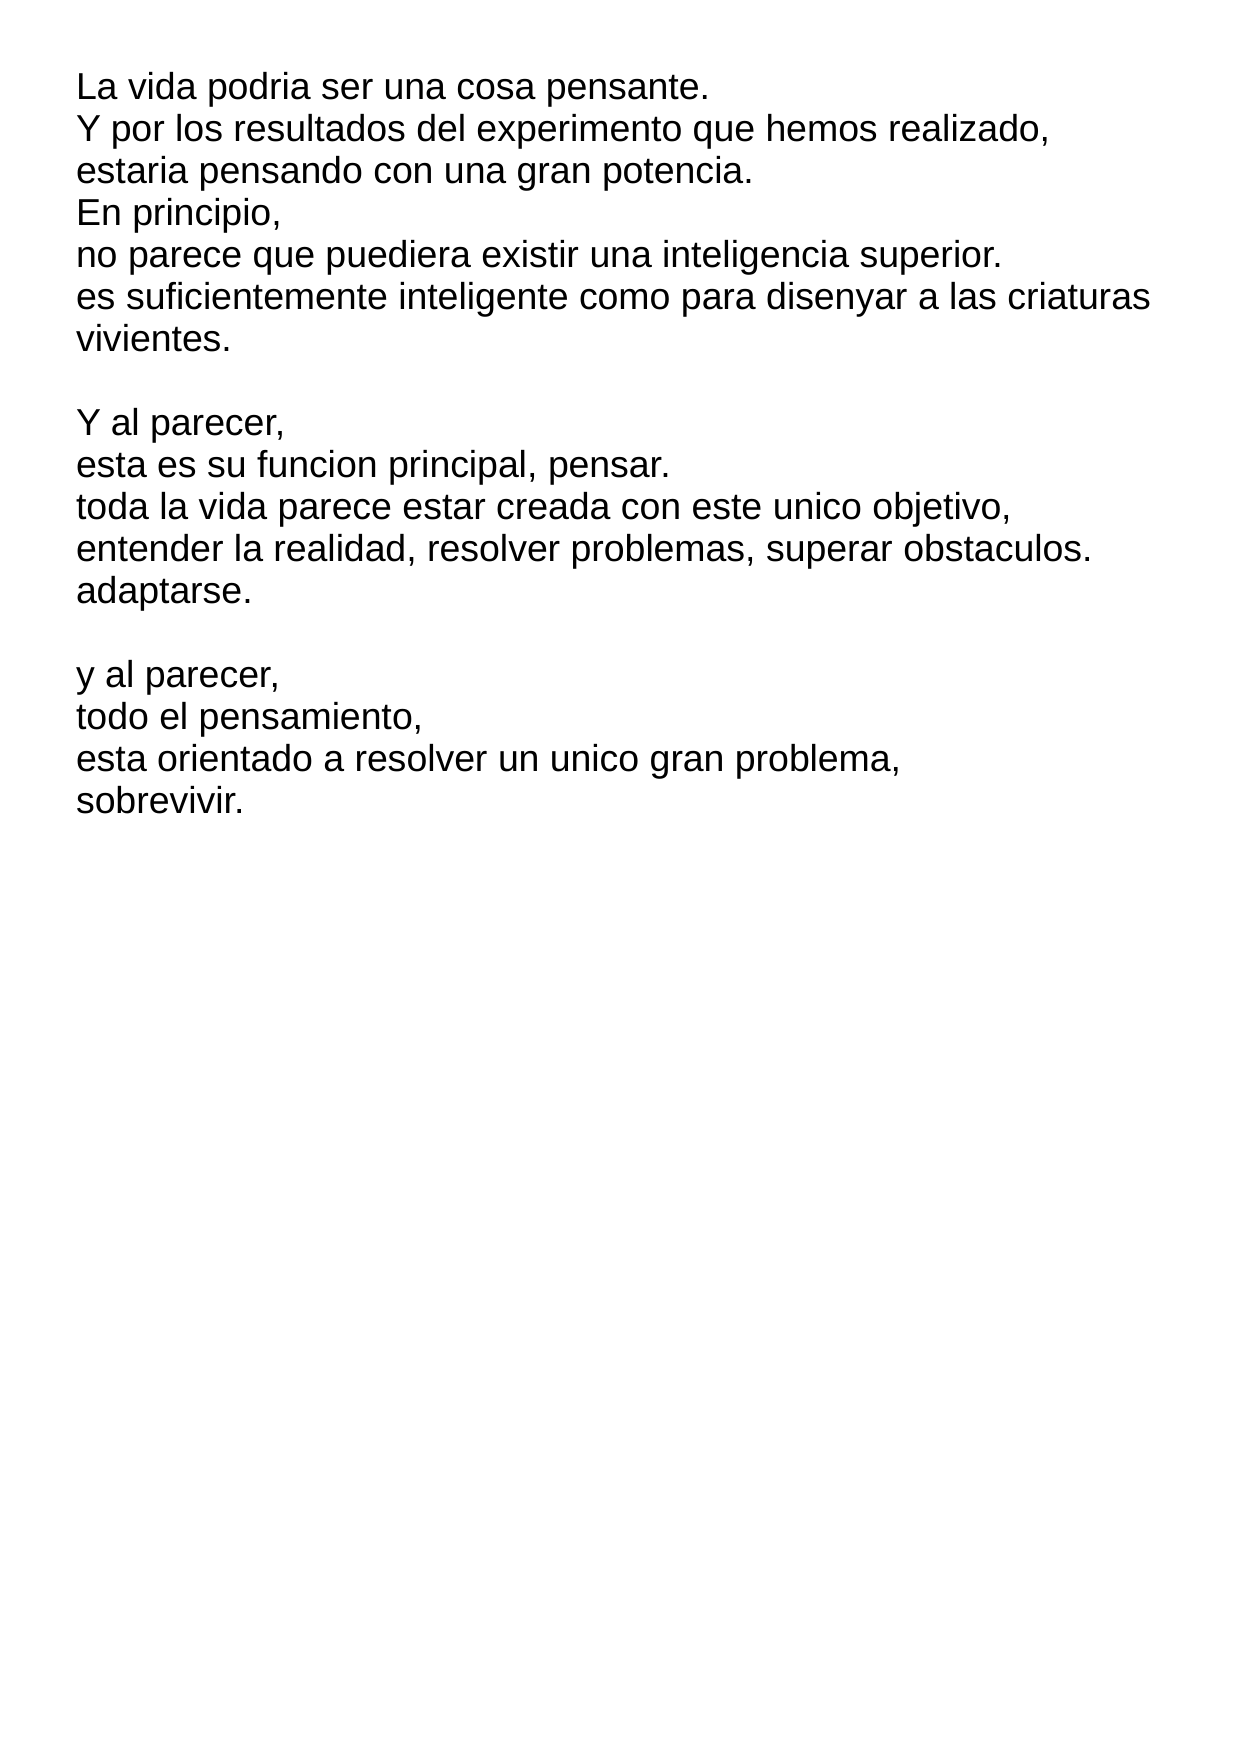

La vida podria ser una cosa pensante.
Y por los resultados del experimento que hemos realizado,
estaria pensando con una gran potencia.
En principio,
no parece que puediera existir una inteligencia superior.
es suficientemente inteligente como para disenyar a las criaturas vivientes.
Y al parecer,
esta es su funcion principal, pensar.
toda la vida parece estar creada con este unico objetivo,
entender la realidad, resolver problemas, superar obstaculos.
adaptarse.
y al parecer,
todo el pensamiento,
esta orientado a resolver un unico gran problema,
sobrevivir.